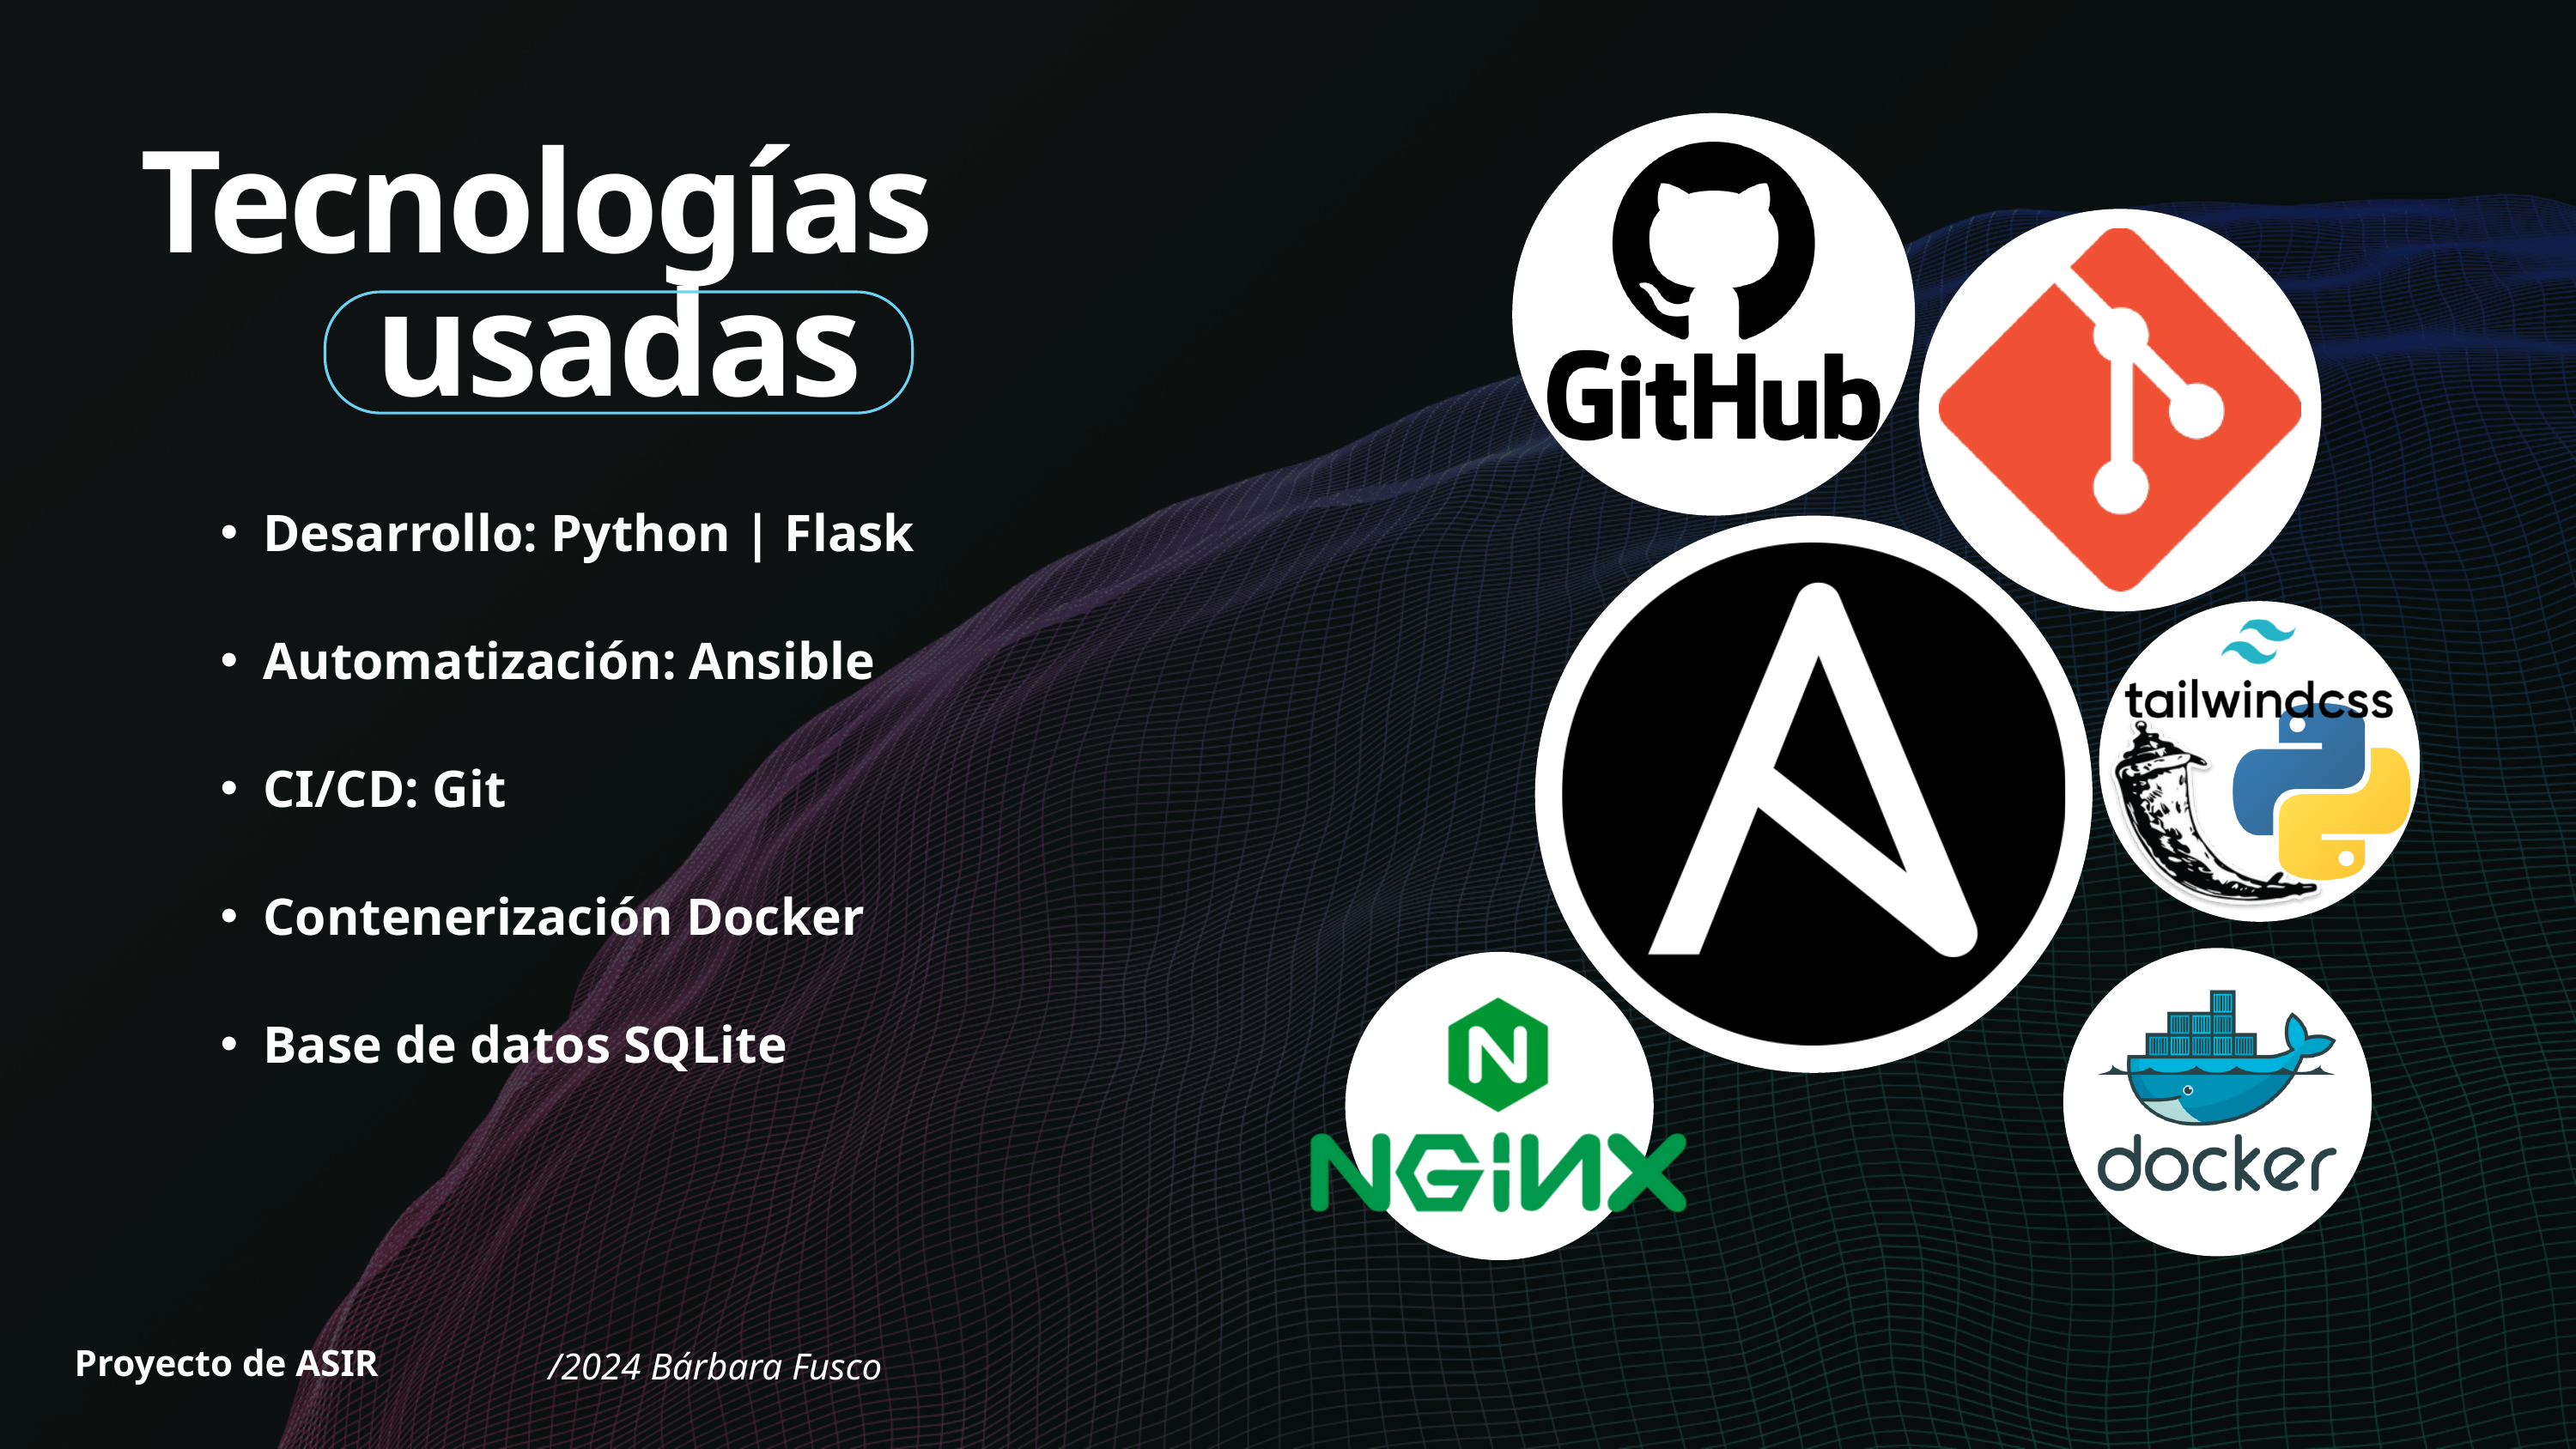

Tecnologías
usadas
Desarrollo: Python | Flask
Automatización: Ansible
CI/CD: Git
Contenerización Docker
Base de datos SQLite
Proyecto de ASIR
/2024 Bárbara Fusco